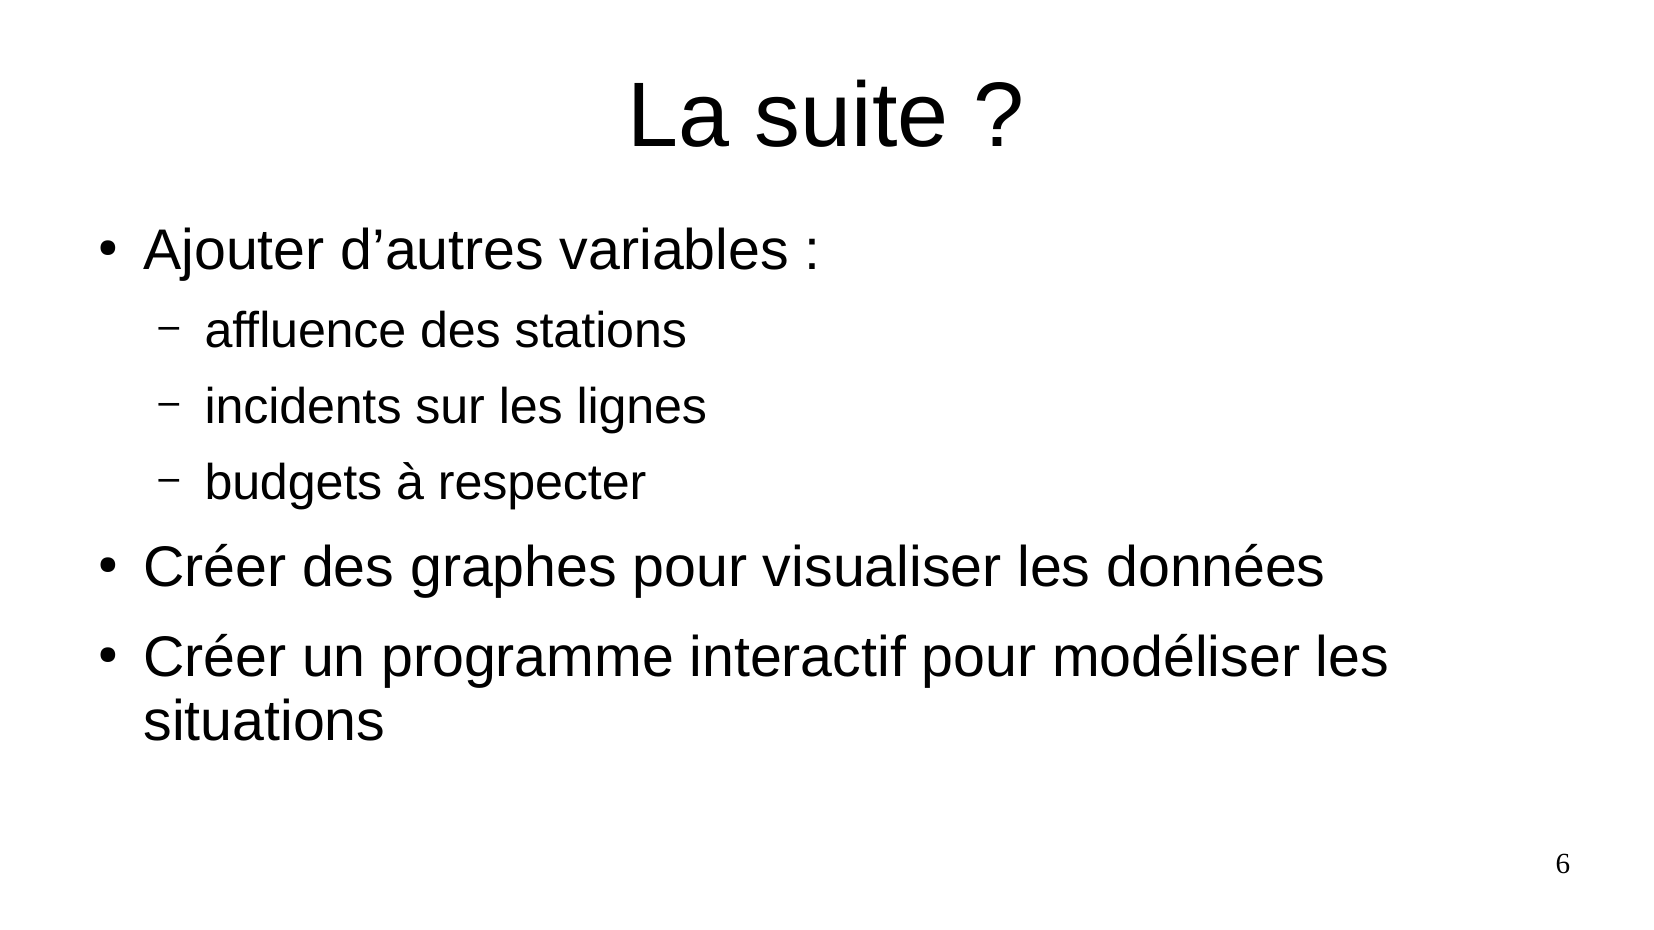

# La suite ?
Ajouter d’autres variables :
affluence des stations
incidents sur les lignes
budgets à respecter
Créer des graphes pour visualiser les données
Créer un programme interactif pour modéliser les situations
6